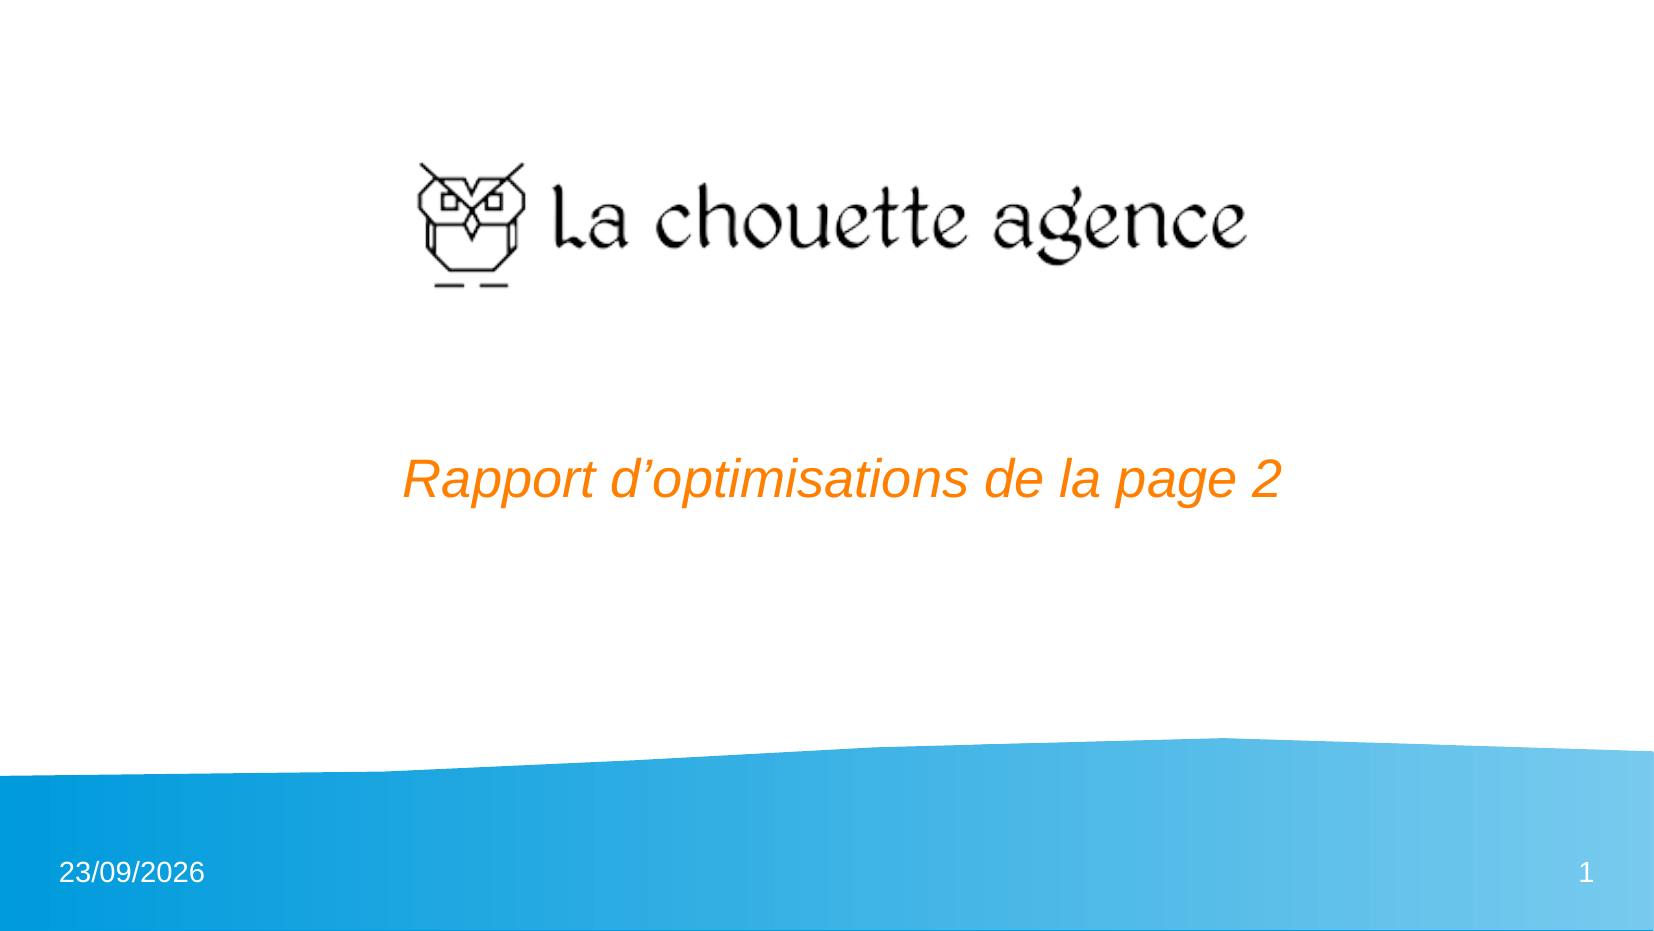

# Rapport d’optimisations de la page 2